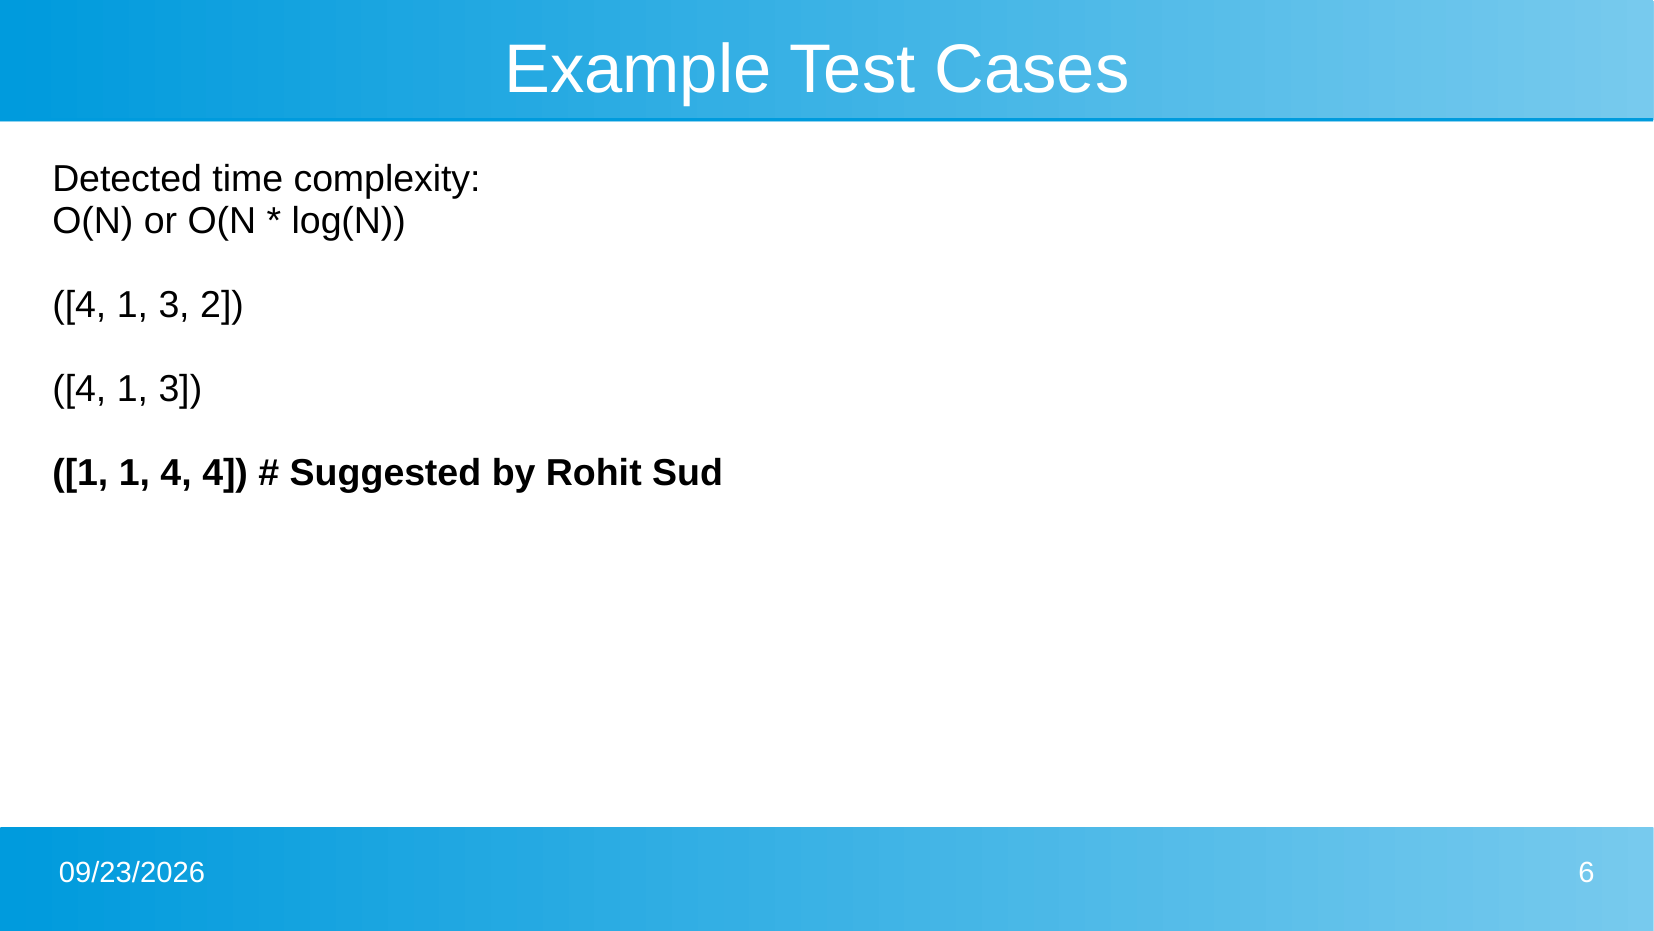

# Example Test Cases
Detected time complexity:
O(N) or O(N * log(N))
([4, 1, 3, 2])
([4, 1, 3])
([1, 1, 4, 4]) # Suggested by Rohit Sud
6